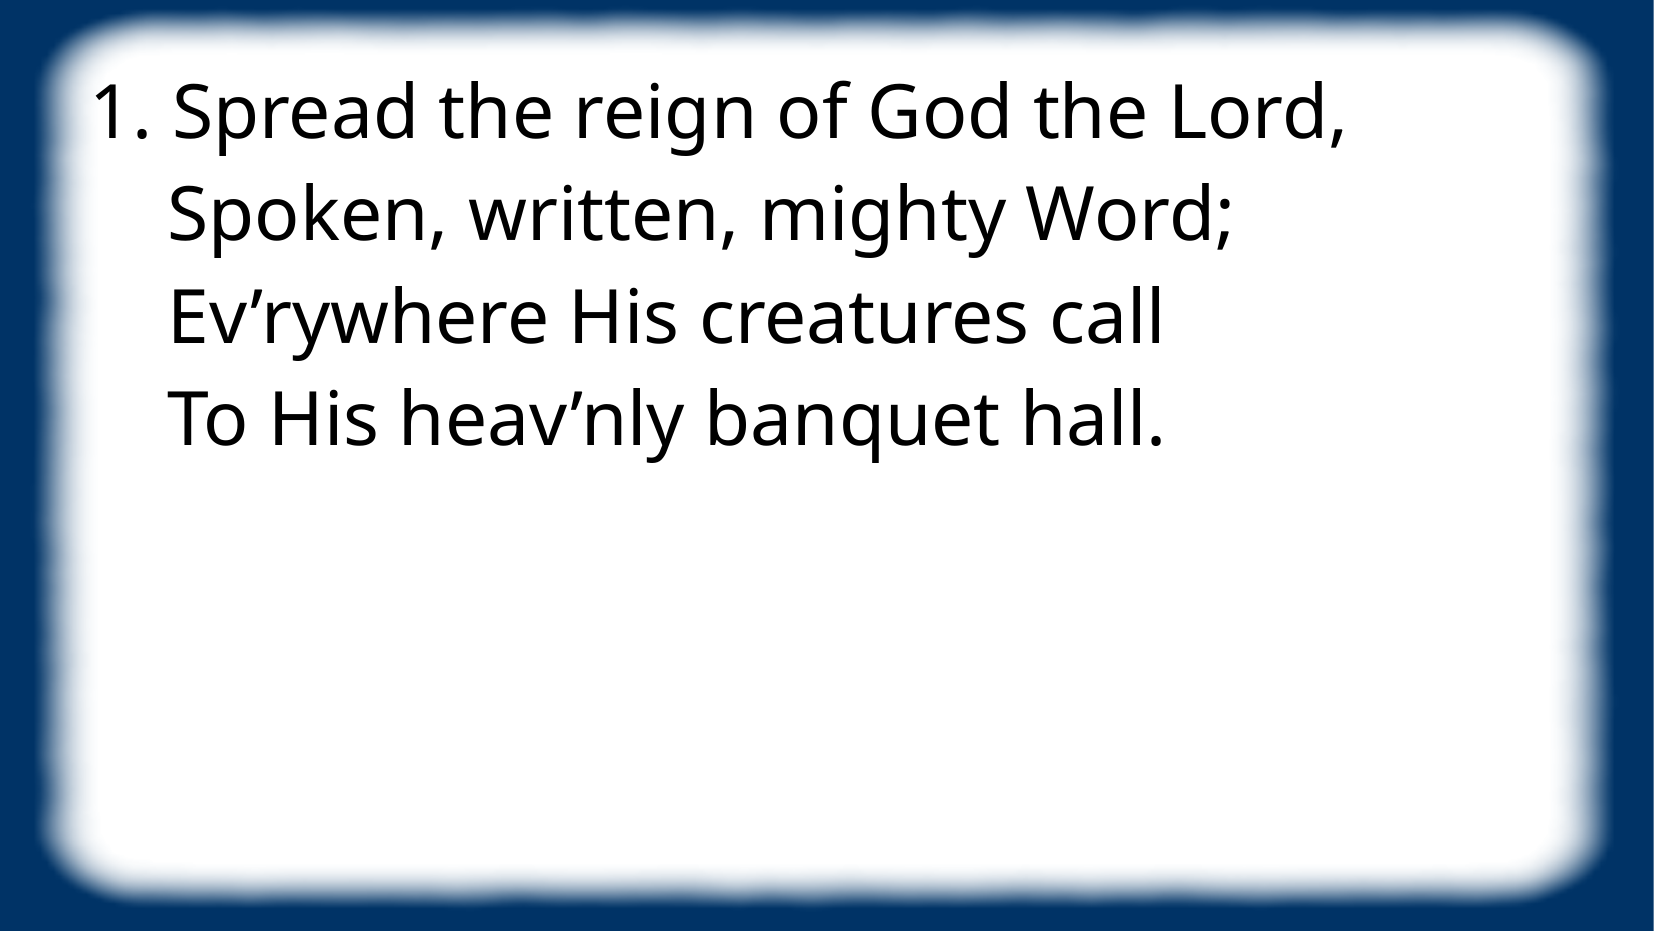

1. Spread the reign of God the Lord,
 Spoken, written, mighty Word;
 Ev’rywhere His creatures call
 To His heav’nly banquet hall.